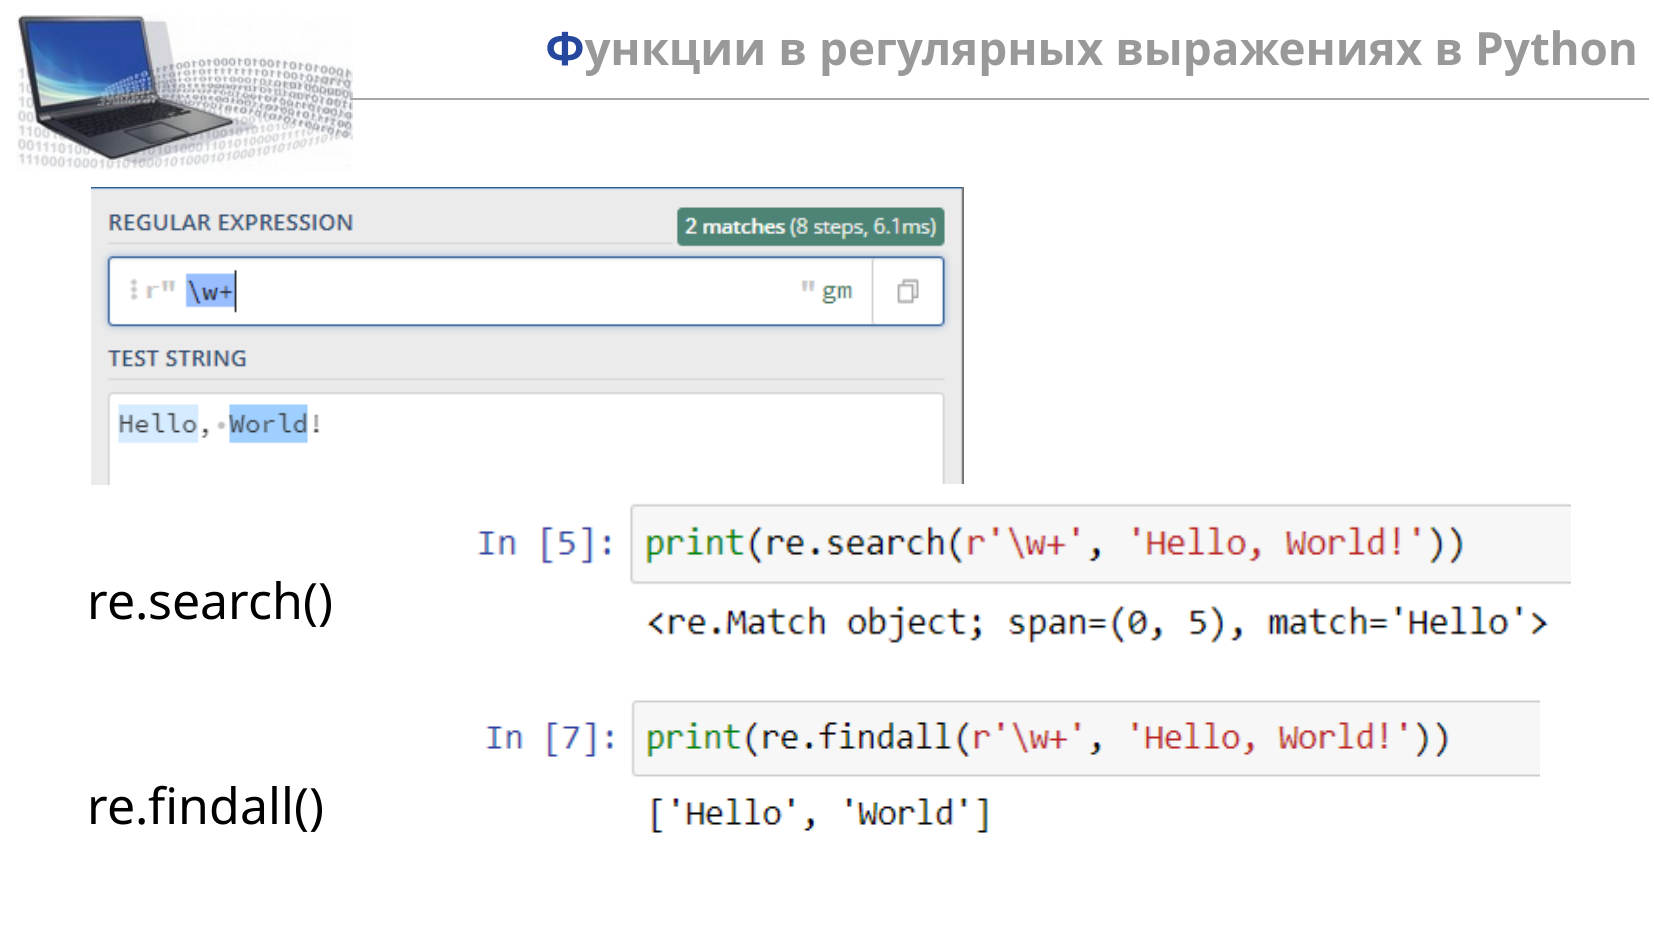

# Функции в регулярных выражениях в Python
re.search()
re.findall()